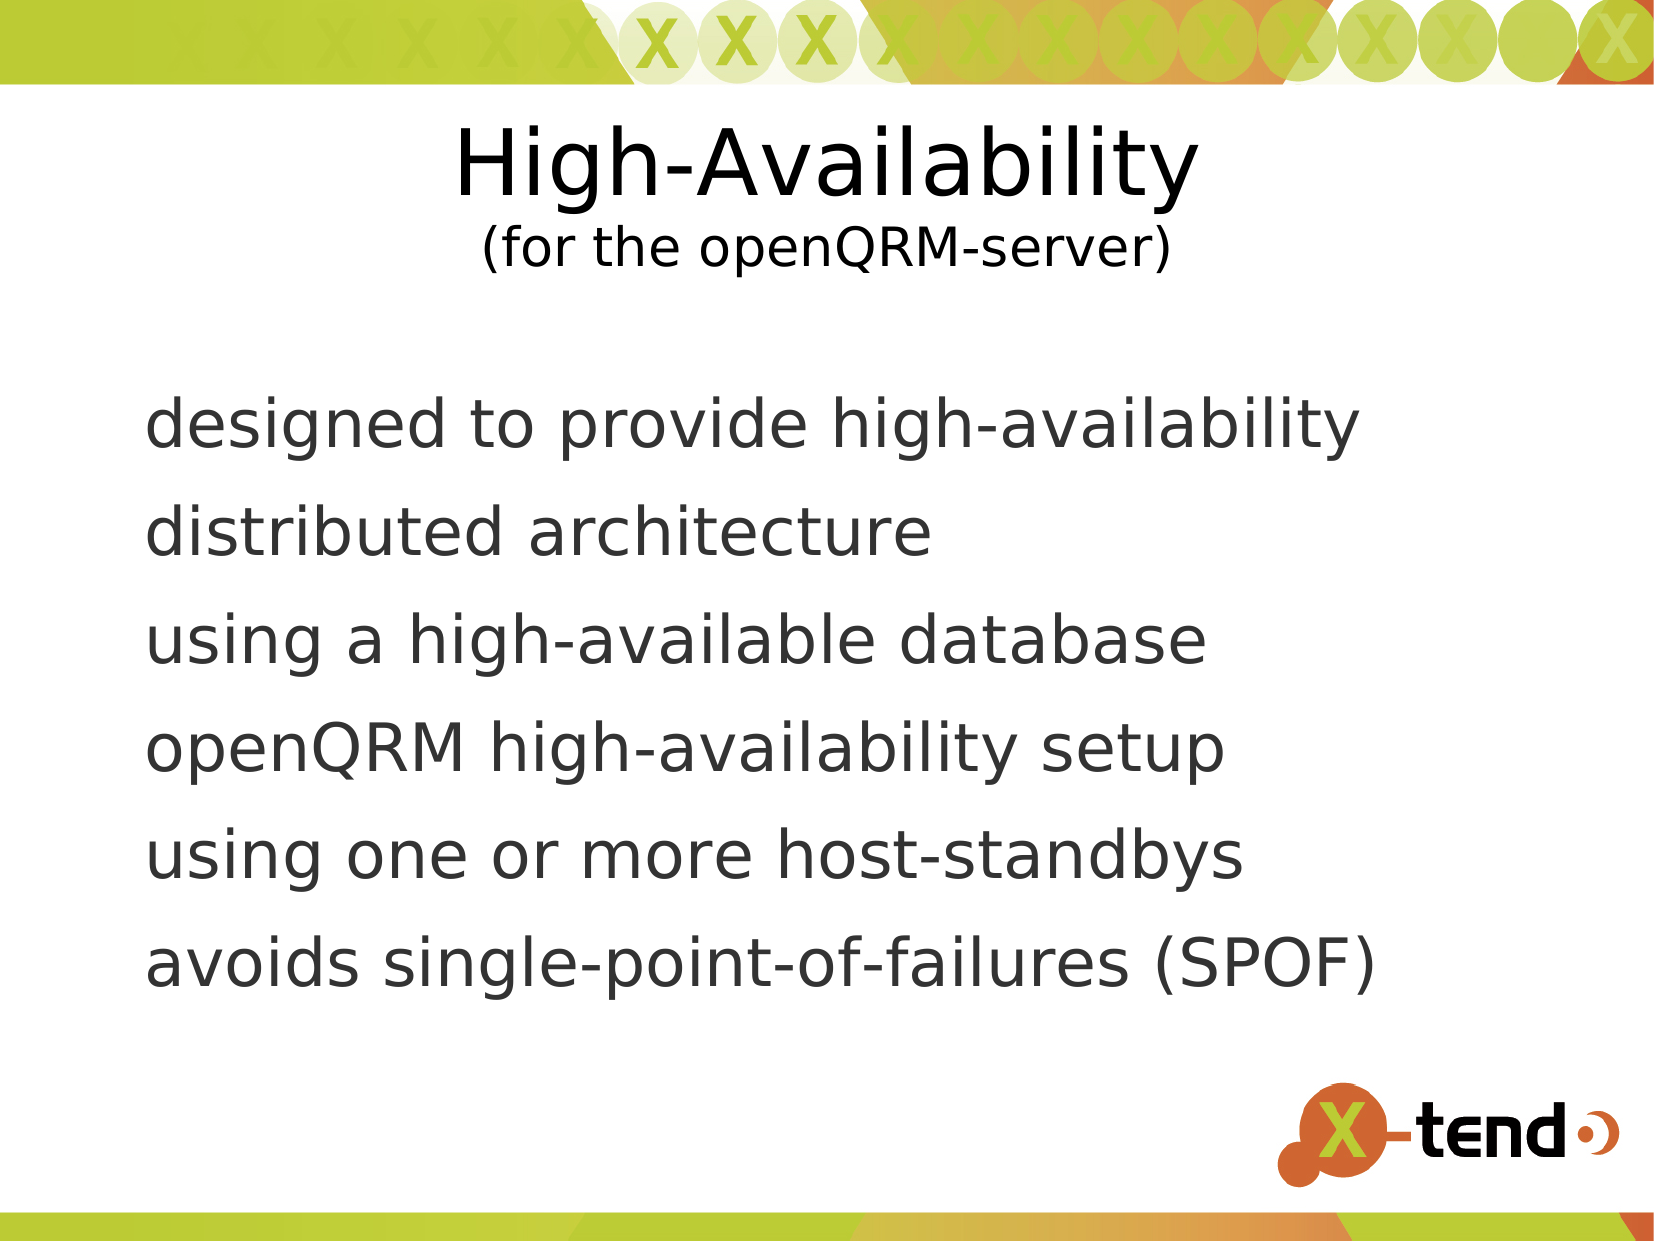

# High-Availability (for the openQRM-server)
designed to provide high-availability
distributed architecture
using a high-available database
openQRM high-availability setup
using one or more host-standbys
avoids single-point-of-failures (SPOF)